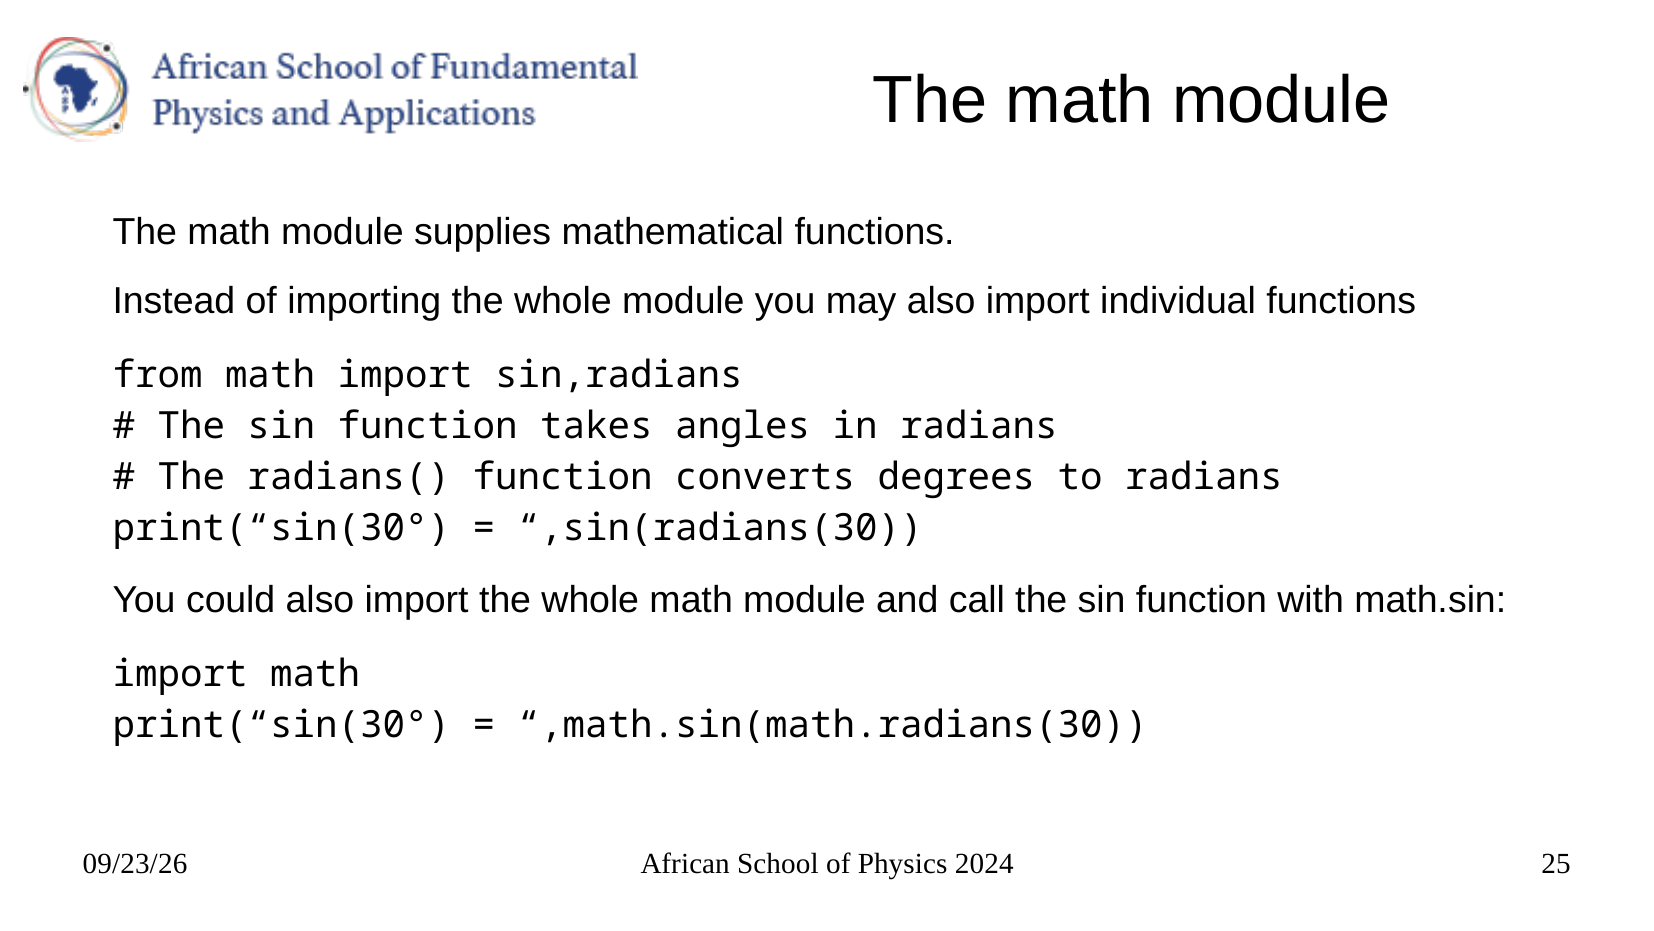

# The math module
The math module supplies mathematical functions.
Instead of importing the whole module you may also import individual functions
from math import sin,radians
# The sin function takes angles in radians
# The radians() function converts degrees to radians
print(“sin(30°) = “,sin(radians(30))
You could also import the whole math module and call the sin function with math.sin:
import math
print(“sin(30°) = “,math.sin(math.radians(30))
African School of Physics 2024
25